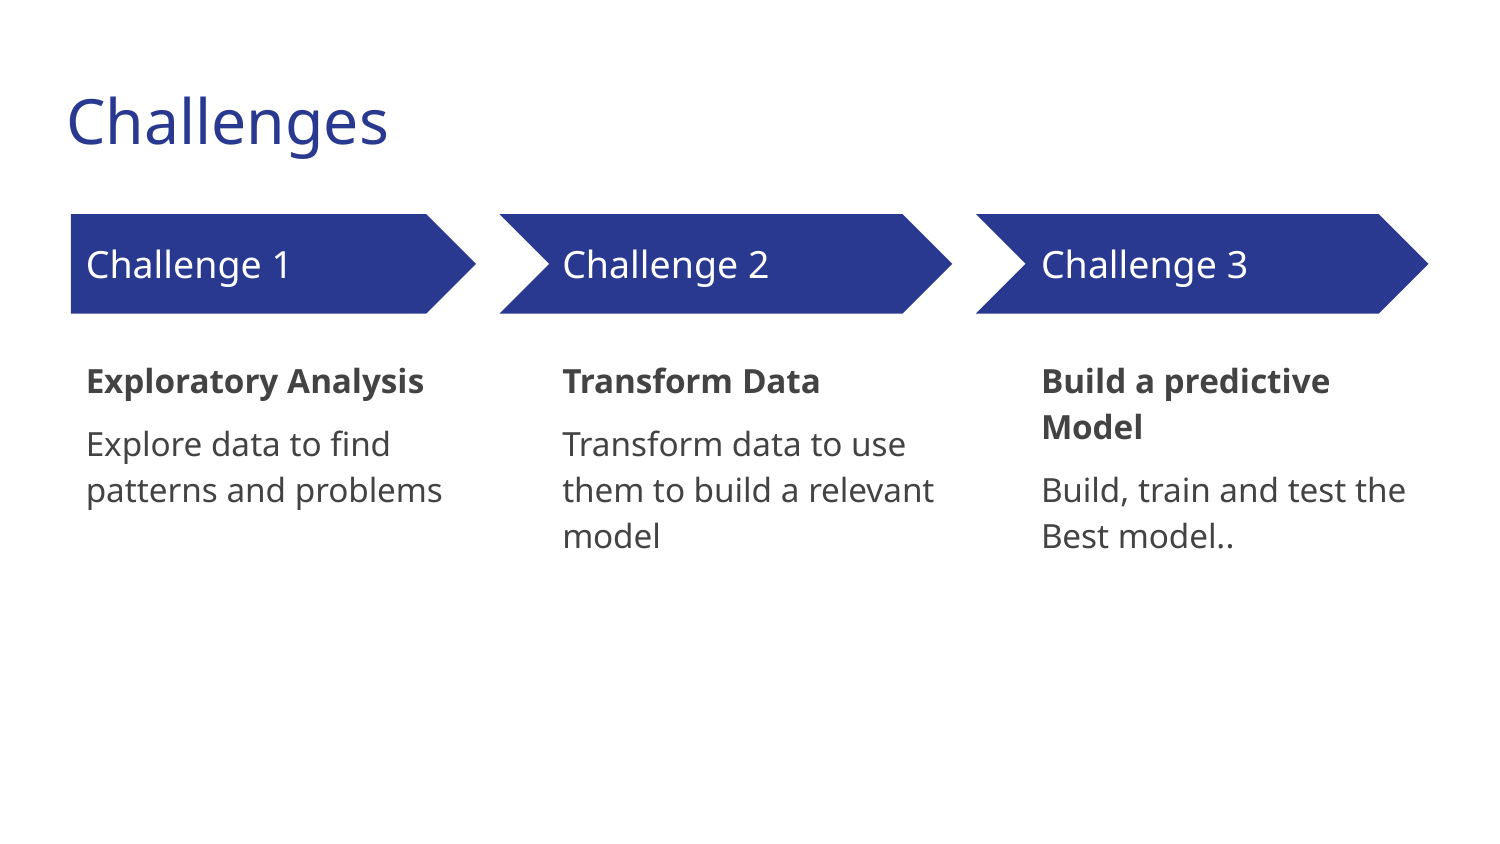

# Challenges
Challenge 1
Challenge 2
Challenge 3
Exploratory Analysis
Explore data to find patterns and problems
Transform Data
Transform data to use them to build a relevant model
Build a predictive Model
Build, train and test the Best model..